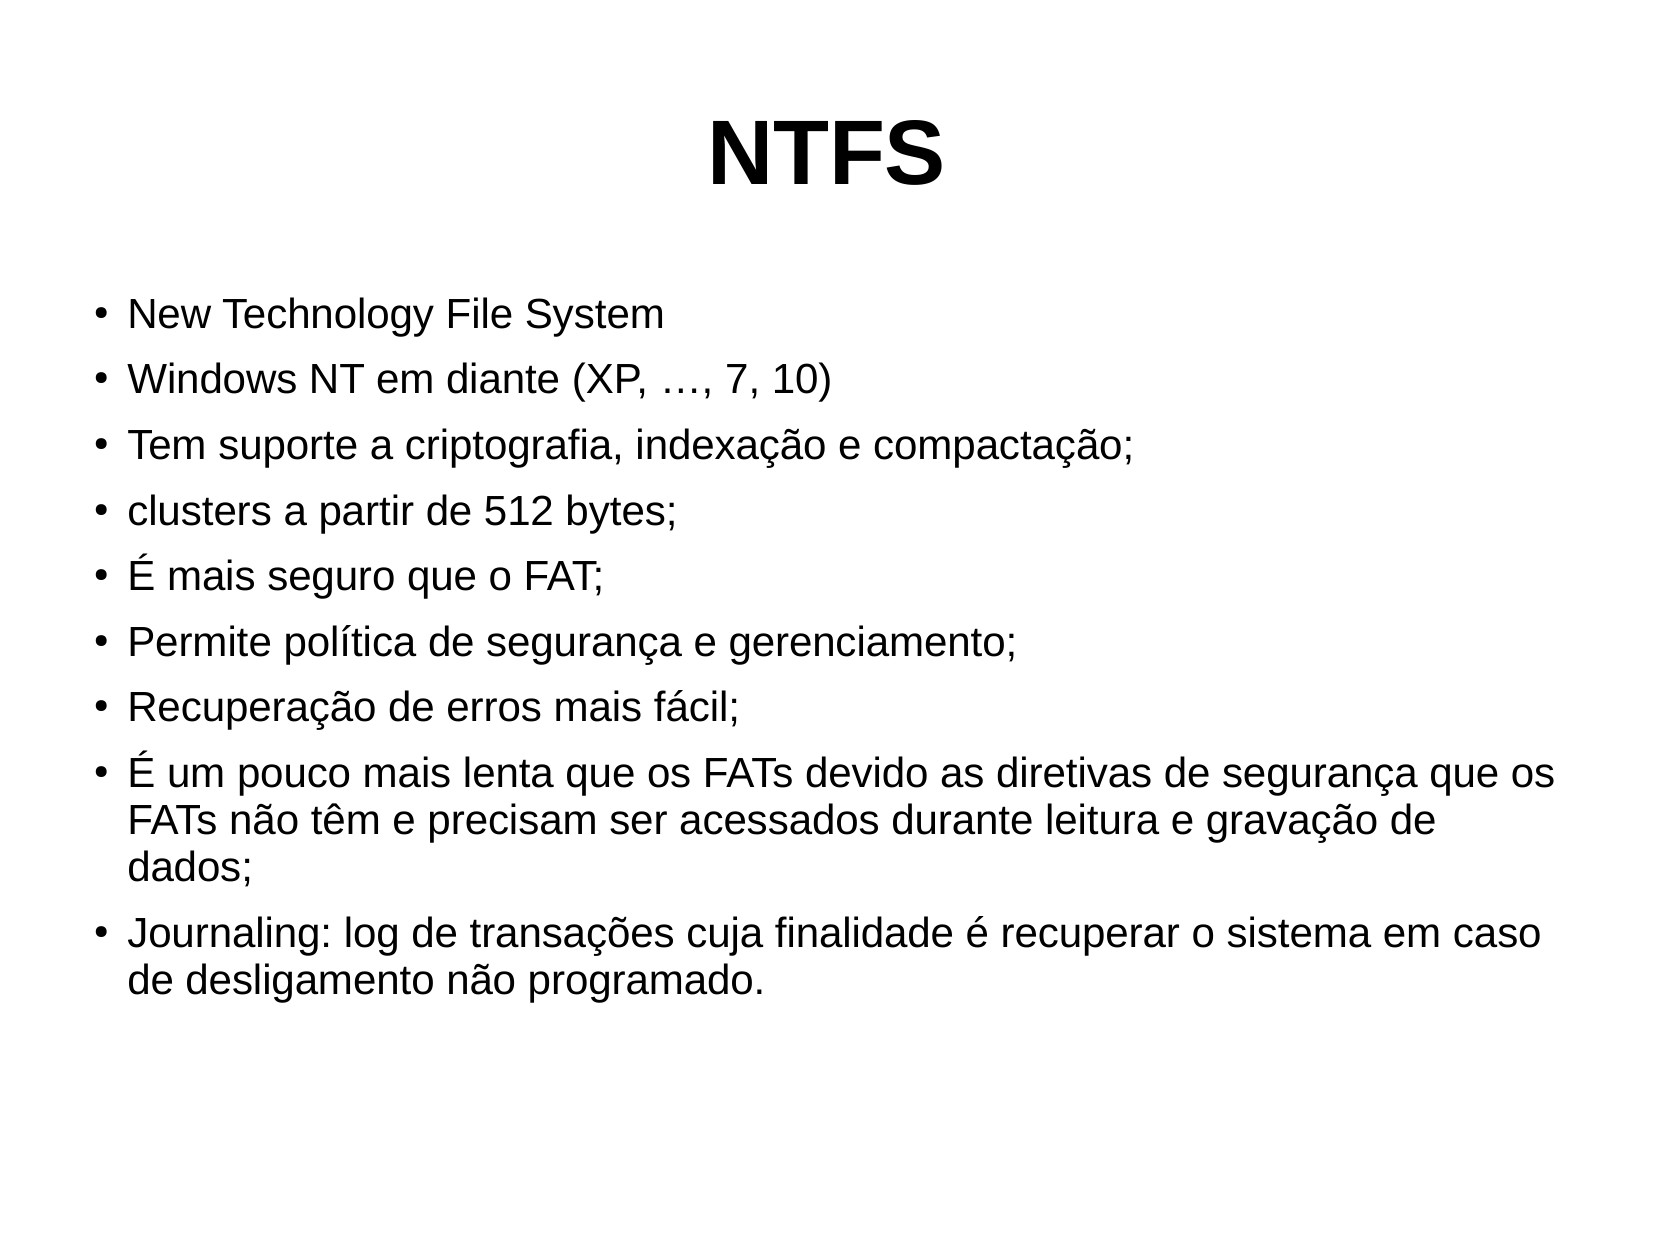

# NTFS
New Technology File System
Windows NT em diante (XP, …, 7, 10)
Tem suporte a criptografia, indexação e compactação;
clusters a partir de 512 bytes;
É mais seguro que o FAT;
Permite política de segurança e gerenciamento;
Recuperação de erros mais fácil;
É um pouco mais lenta que os FATs devido as diretivas de segurança que os FATs não têm e precisam ser acessados durante leitura e gravação de dados;
Journaling: log de transações cuja finalidade é recuperar o sistema em caso de desligamento não programado.